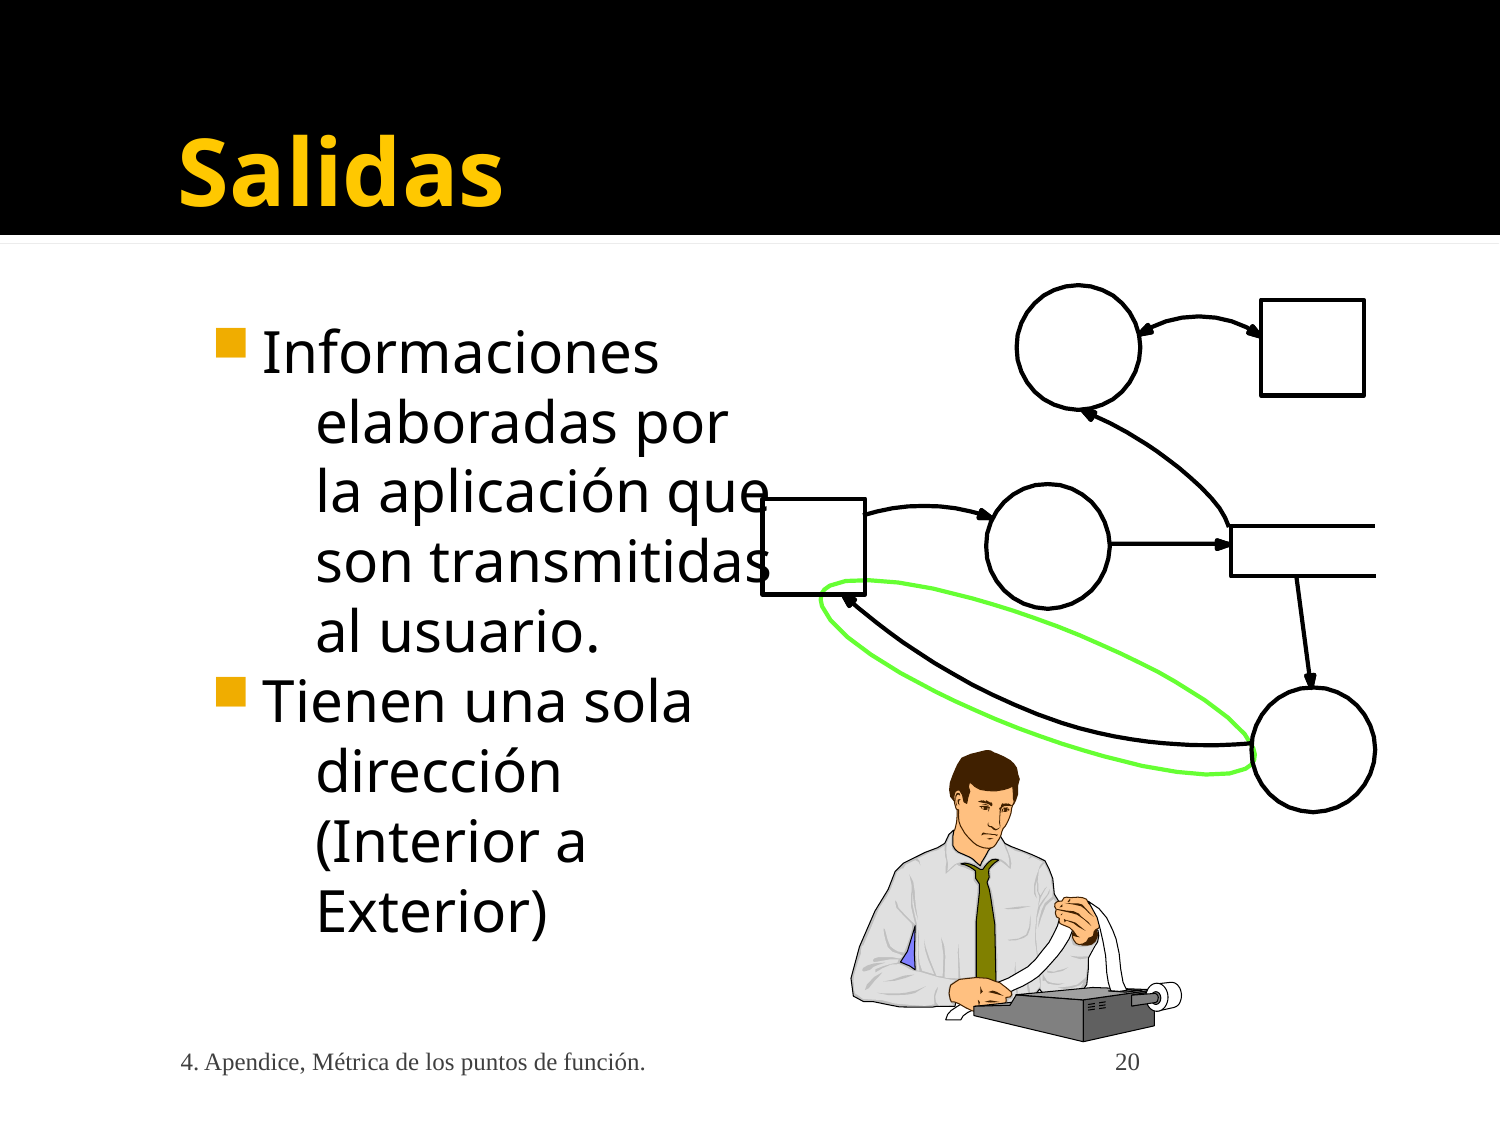

# Salidas
Informaciones elaboradas por la aplicación que son transmitidas al usuario.
Tienen una sola dirección 		(Interior a Exterior)
4. Apendice, Métrica de los puntos de función.
20